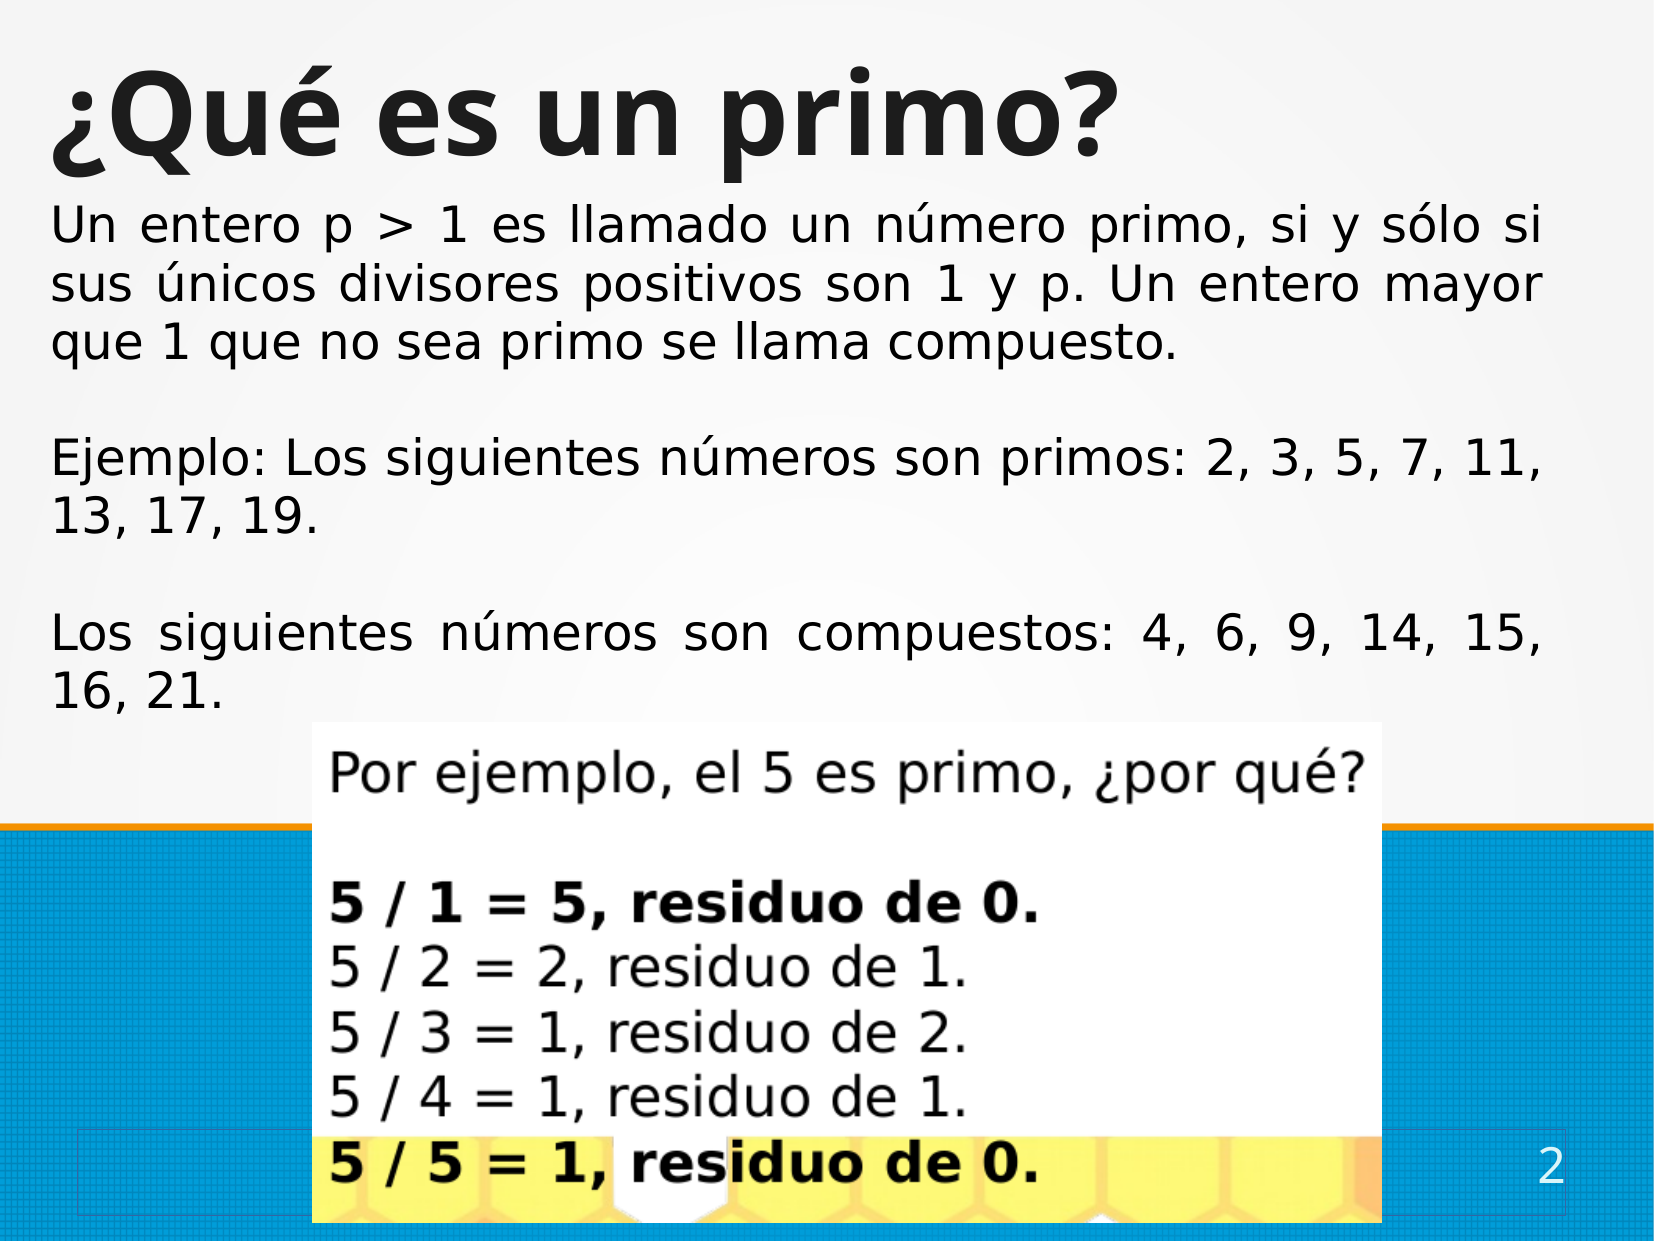

¿Qué es un primo?
Un entero p > 1 es llamado un número primo, si y sólo si sus únicos divisores positivos son 1 y p. Un entero mayor que 1 que no sea primo se llama compuesto.
Ejemplo: Los siguientes números son primos: 2, 3, 5, 7, 11, 13, 17, 19.
Los siguientes números son compuestos: 4, 6, 9, 14, 15, 16, 21.
2